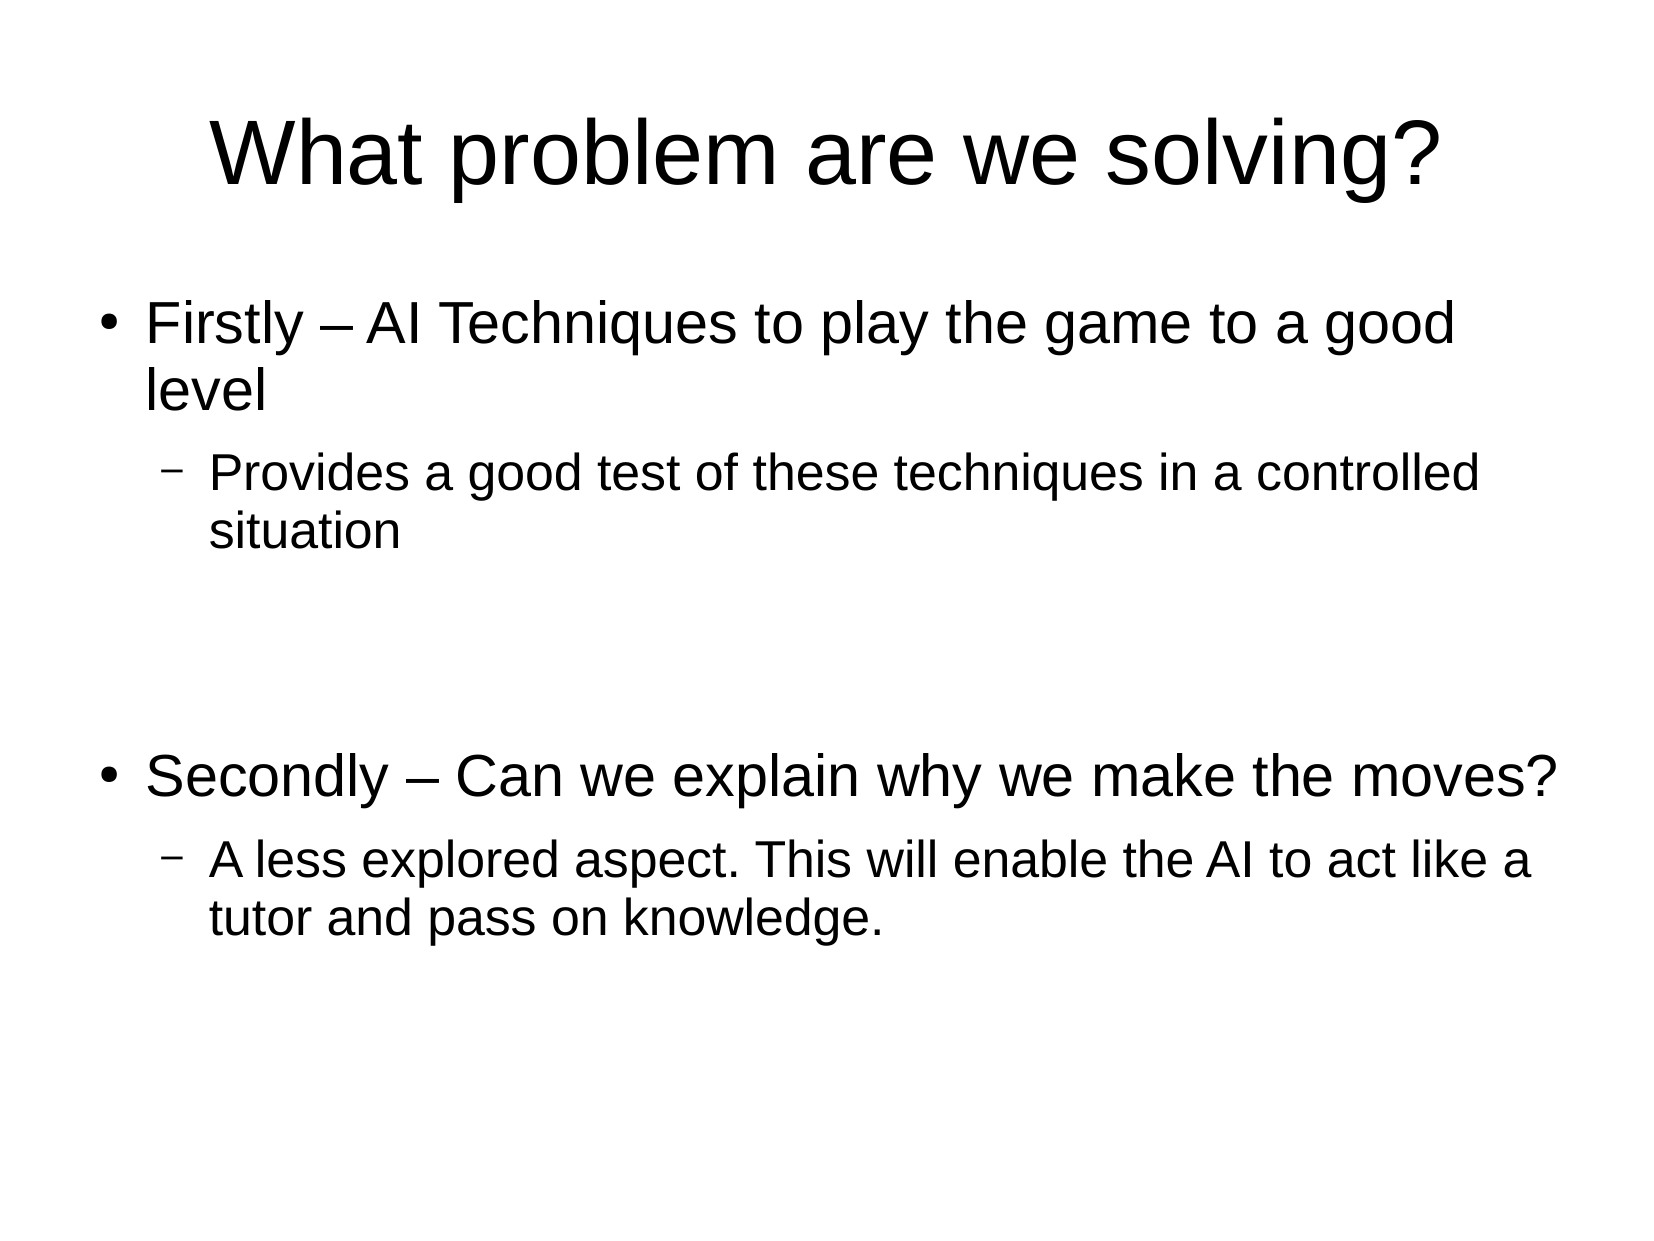

# What problem are we solving?
Firstly – AI Techniques to play the game to a good level
Provides a good test of these techniques in a controlled situation
Secondly – Can we explain why we make the moves?
A less explored aspect. This will enable the AI to act like a tutor and pass on knowledge.